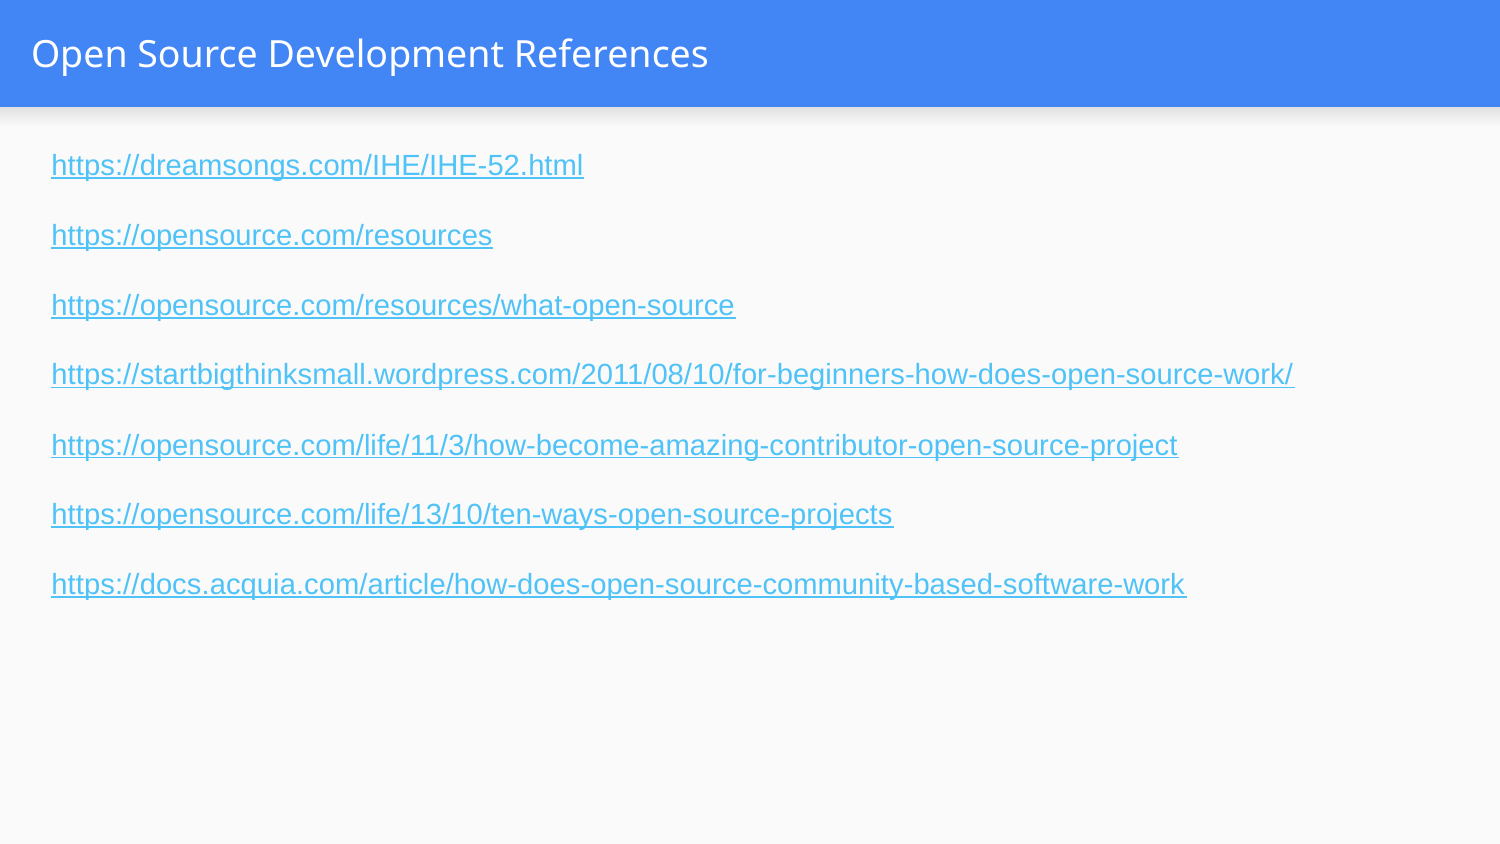

# Open Source Development References
https://dreamsongs.com/IHE/IHE-52.html
https://opensource.com/resources
https://opensource.com/resources/what-open-source
https://startbigthinksmall.wordpress.com/2011/08/10/for-beginners-how-does-open-source-work/
https://opensource.com/life/11/3/how-become-amazing-contributor-open-source-project
https://opensource.com/life/13/10/ten-ways-open-source-projects
https://docs.acquia.com/article/how-does-open-source-community-based-software-work